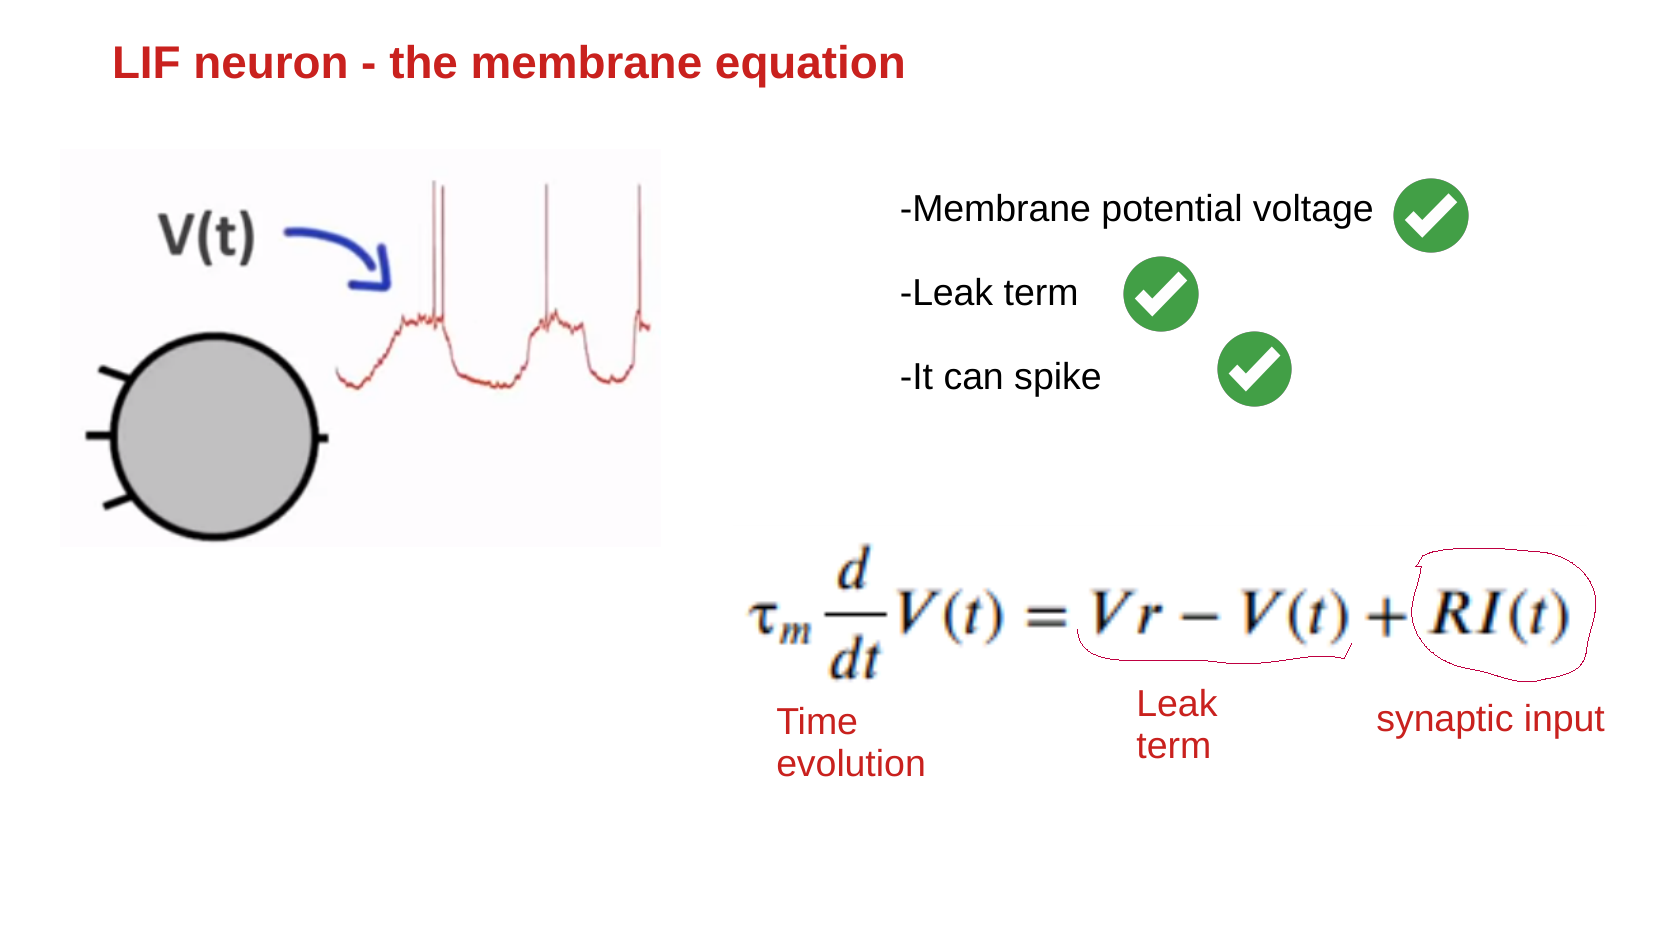

LIF neuron - the membrane equation
-Membrane potential voltage
-Leak term
-It can spike
Leak term
synaptic input
Time evolution